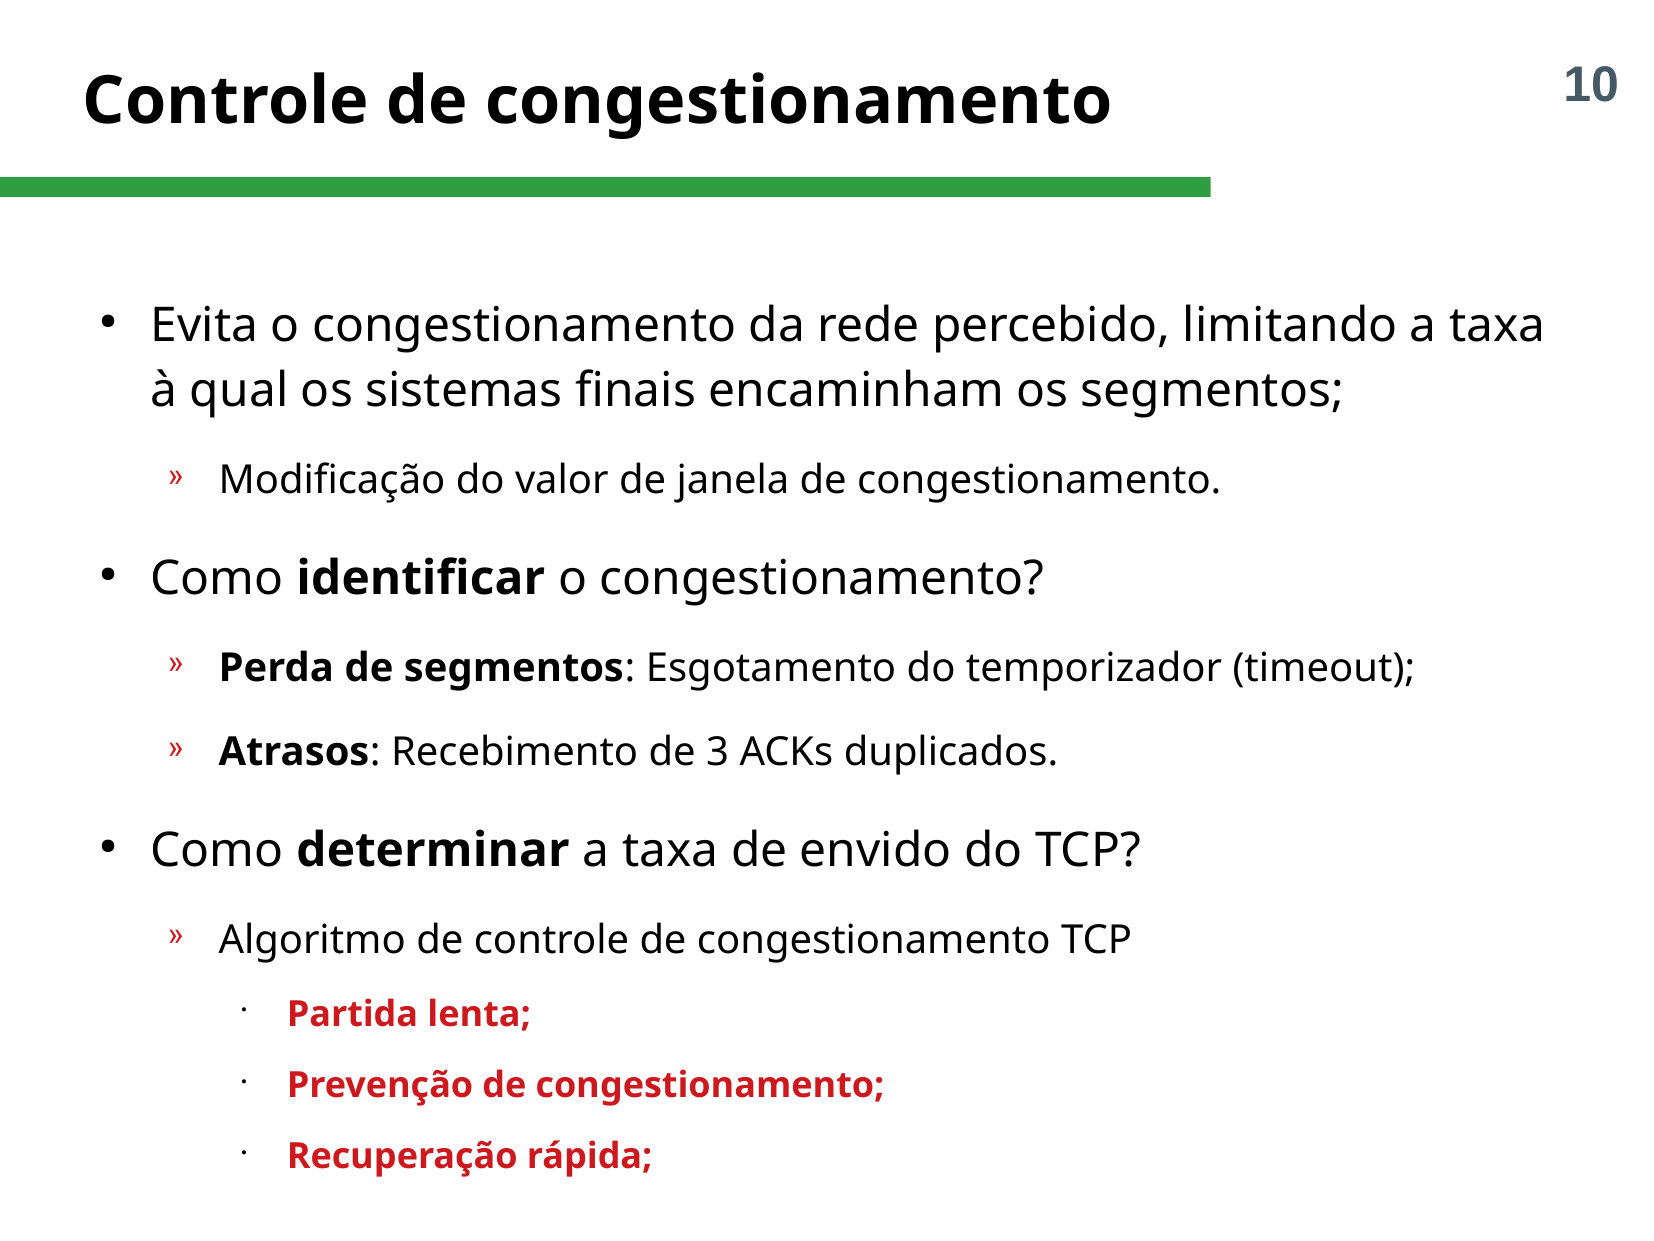

# Controle de congestionamento
Evita o congestionamento da rede percebido, limitando a taxa à qual os sistemas finais encaminham os segmentos;
Modificação do valor de janela de congestionamento.
Como identificar o congestionamento?
Perda de segmentos: Esgotamento do temporizador (timeout);
Atrasos: Recebimento de 3 ACKs duplicados.
Como determinar a taxa de envido do TCP?
Algoritmo de controle de congestionamento TCP
Partida lenta;
Prevenção de congestionamento;
Recuperação rápida;